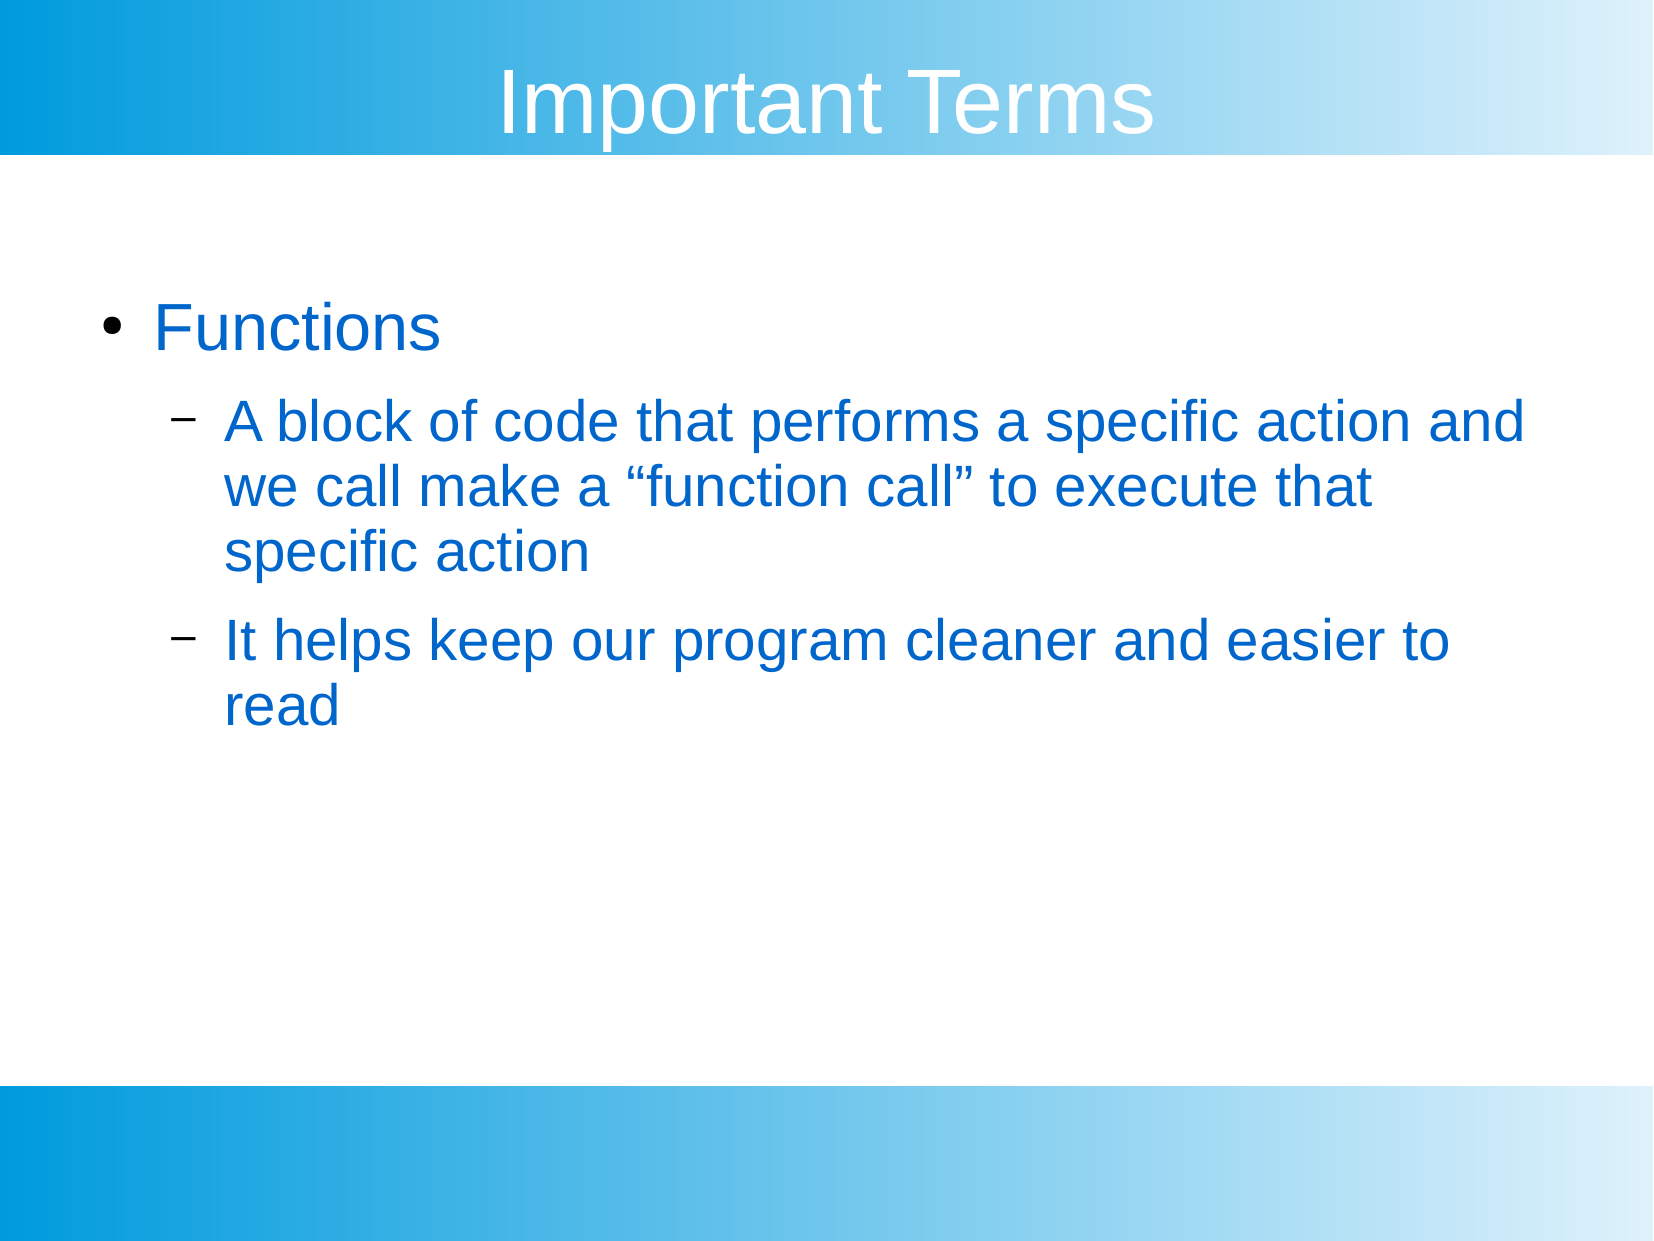

# Important Terms
Functions
A block of code that performs a specific action and we call make a “function call” to execute that specific action
It helps keep our program cleaner and easier to read